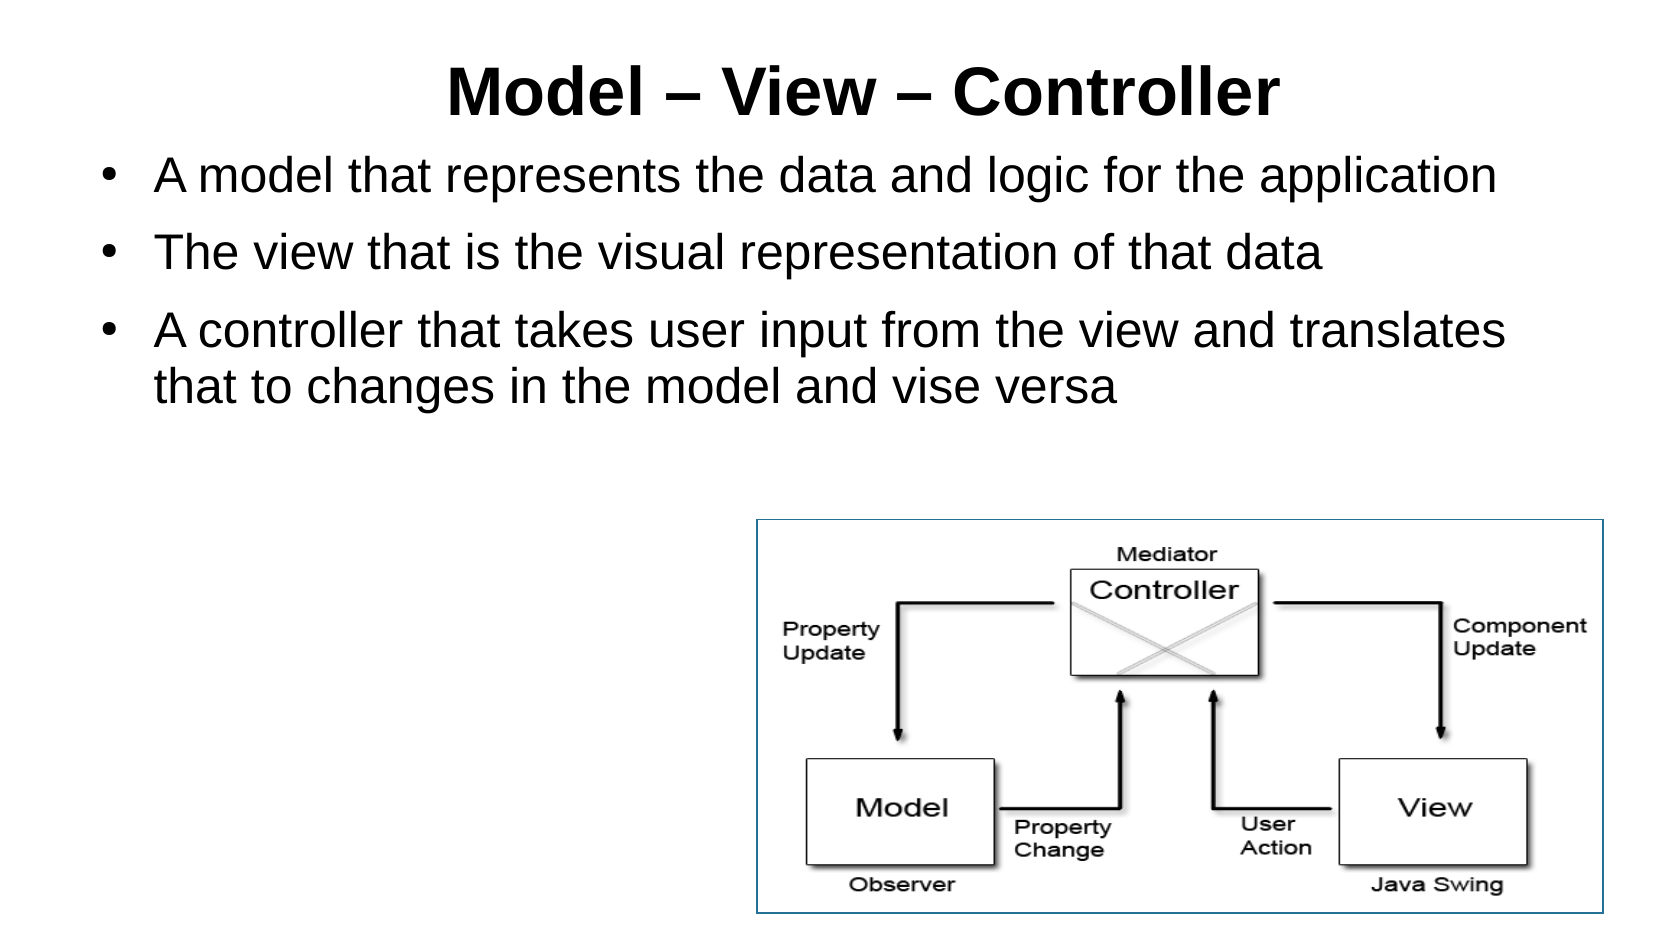

# Model – View – Controller
A model that represents the data and logic for the application
The view that is the visual representation of that data
A controller that takes user input from the view and translates that to changes in the model and vise versa